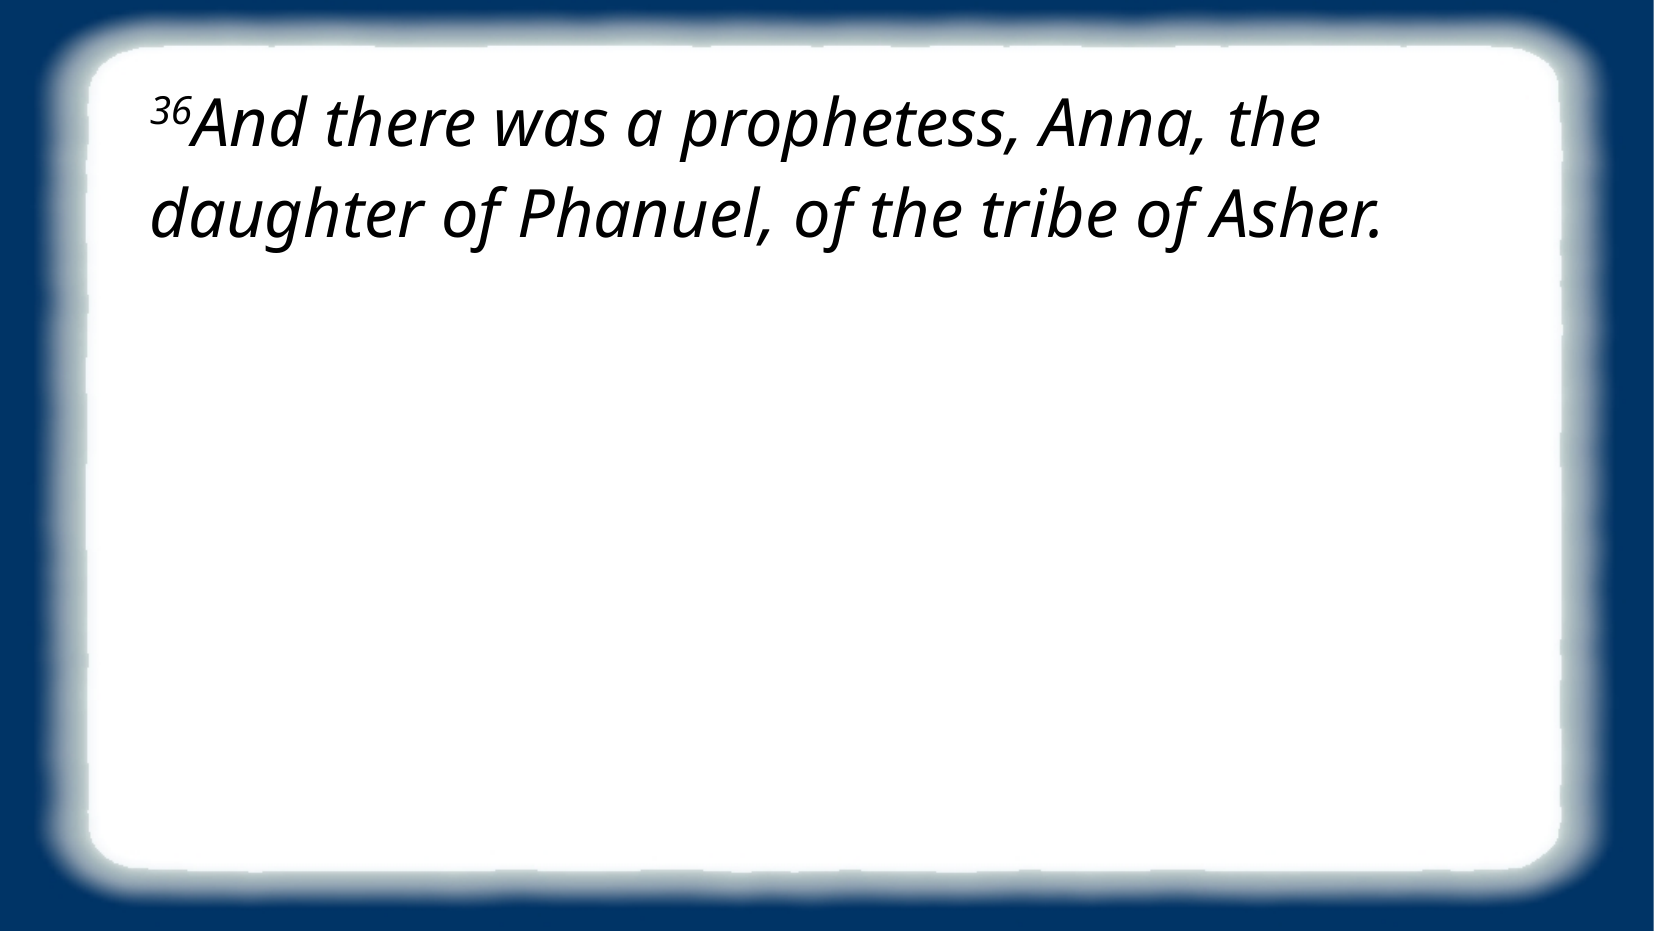

36And there was a prophetess, Anna, the daughter of Phanuel, of the tribe of Asher.